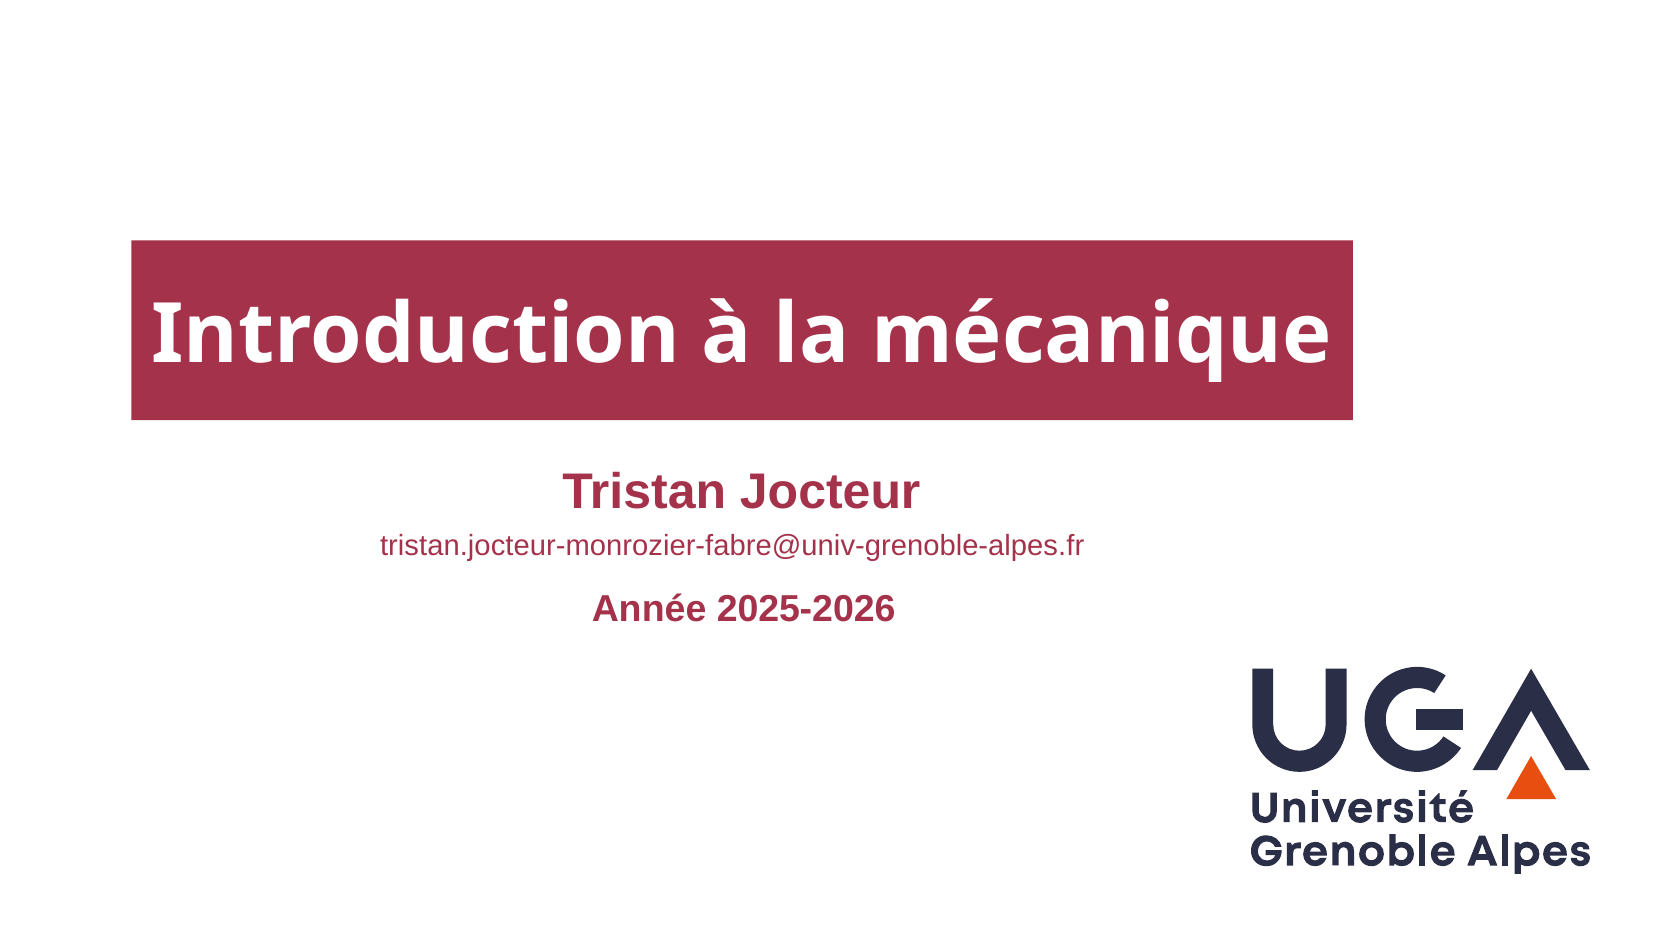

Introduction à la mécanique
Tristan Jocteur
tristan.jocteur-monrozier-fabre@univ-grenoble-alpes.fr
Année 2025-2026